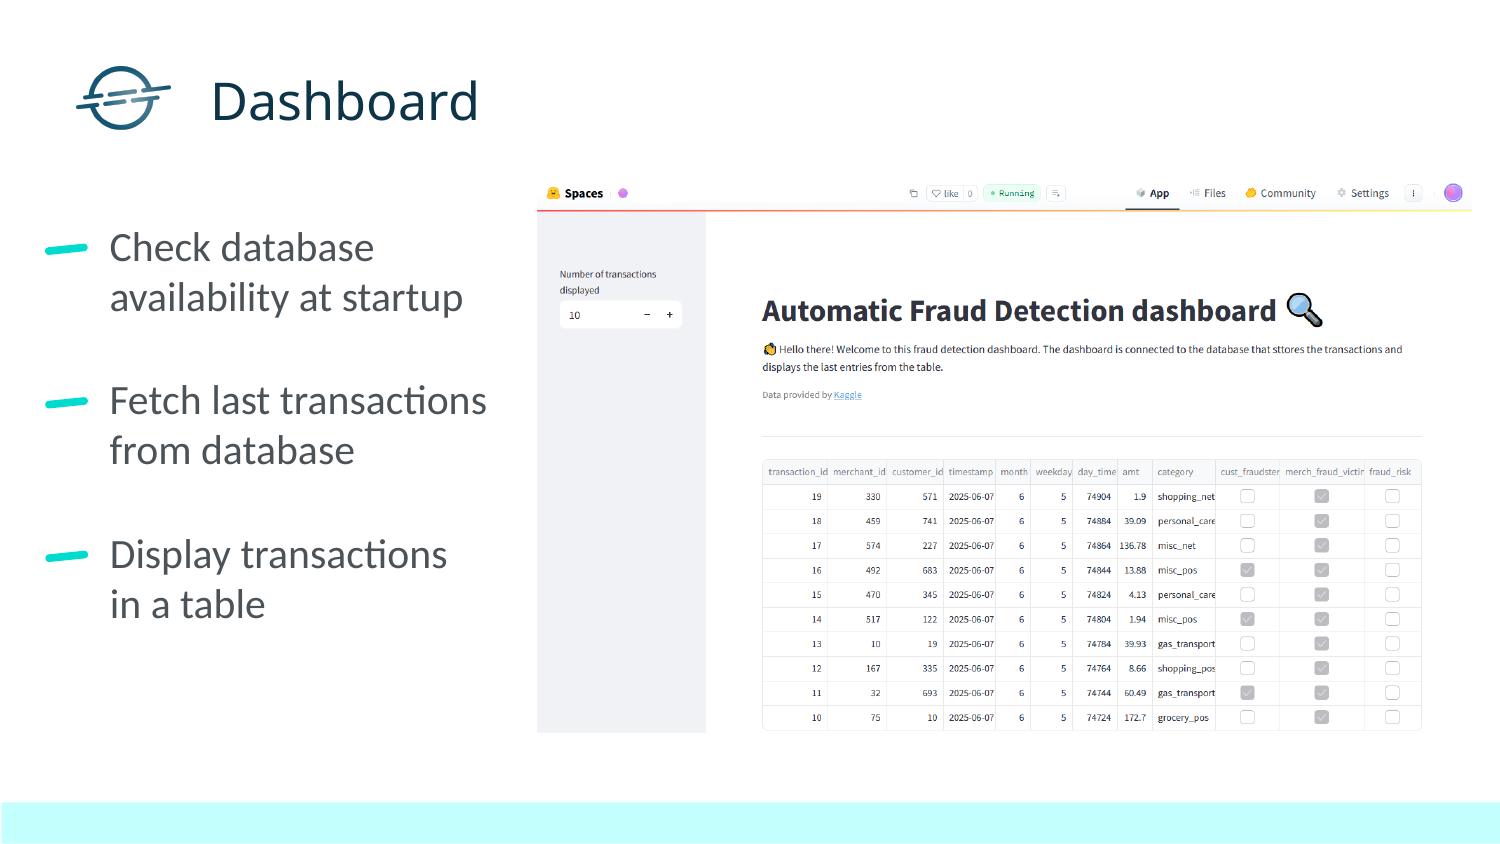

# Dashboard
Check database availability at startup
Fetch last transactions
from database
Display transactions in a table